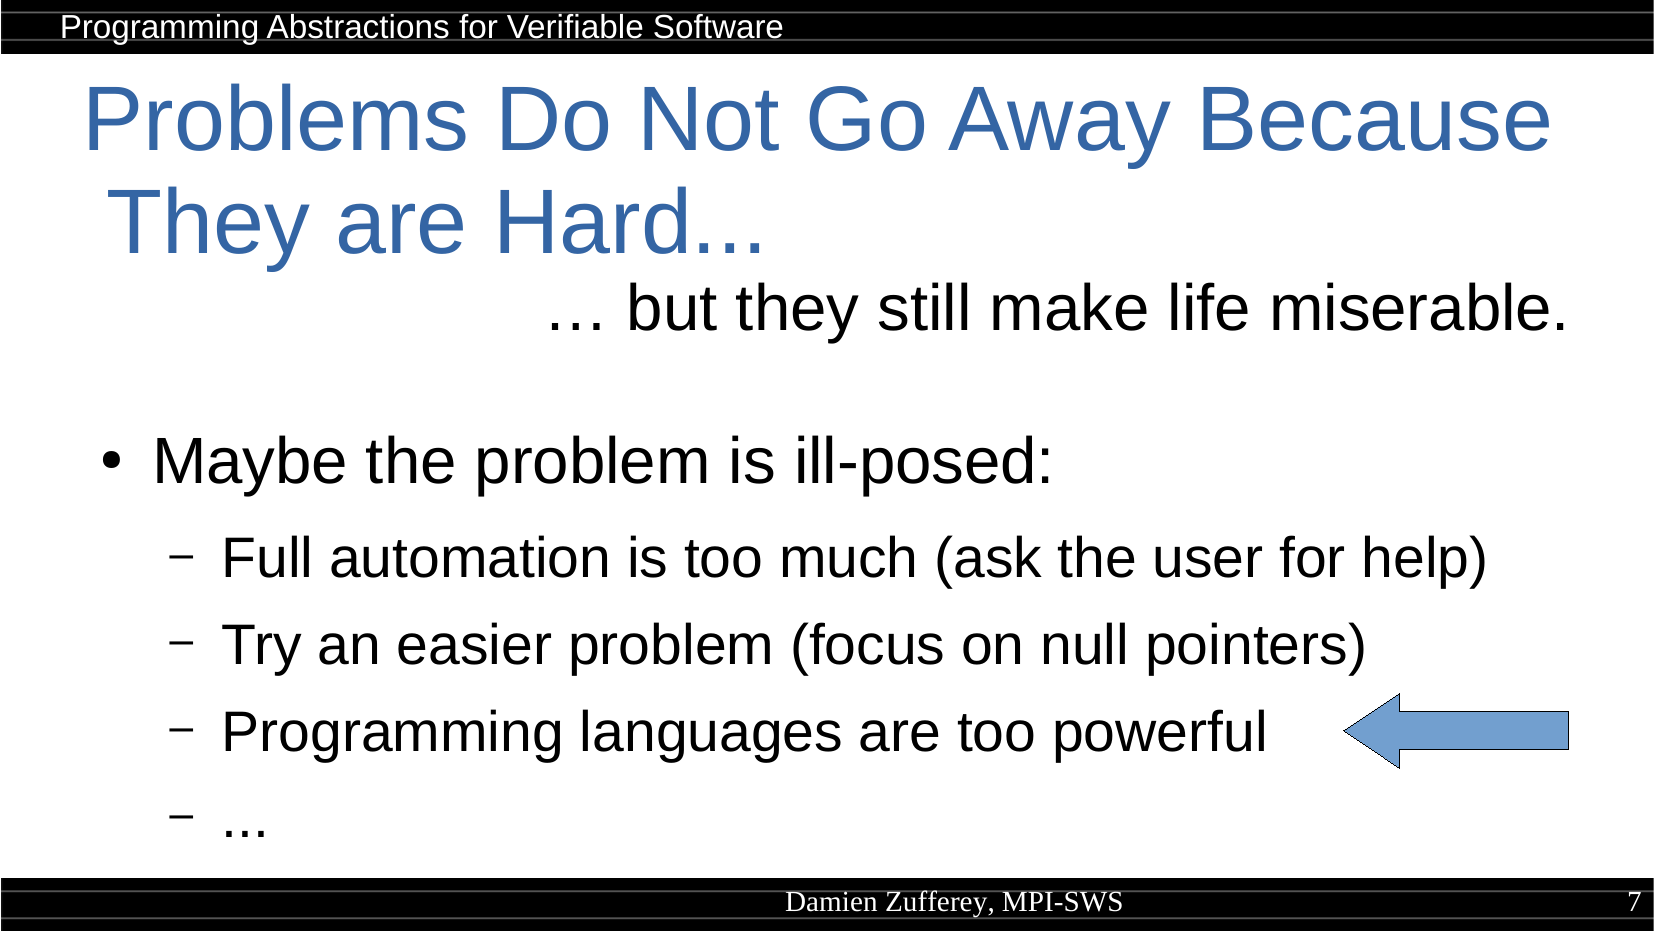

# Problems Do Not Go Away Because They are Hard...
… but they still make life miserable.
Maybe the problem is ill-posed:
Full automation is too much (ask the user for help)
Try an easier problem (focus on null pointers)
Programming languages are too powerful
...